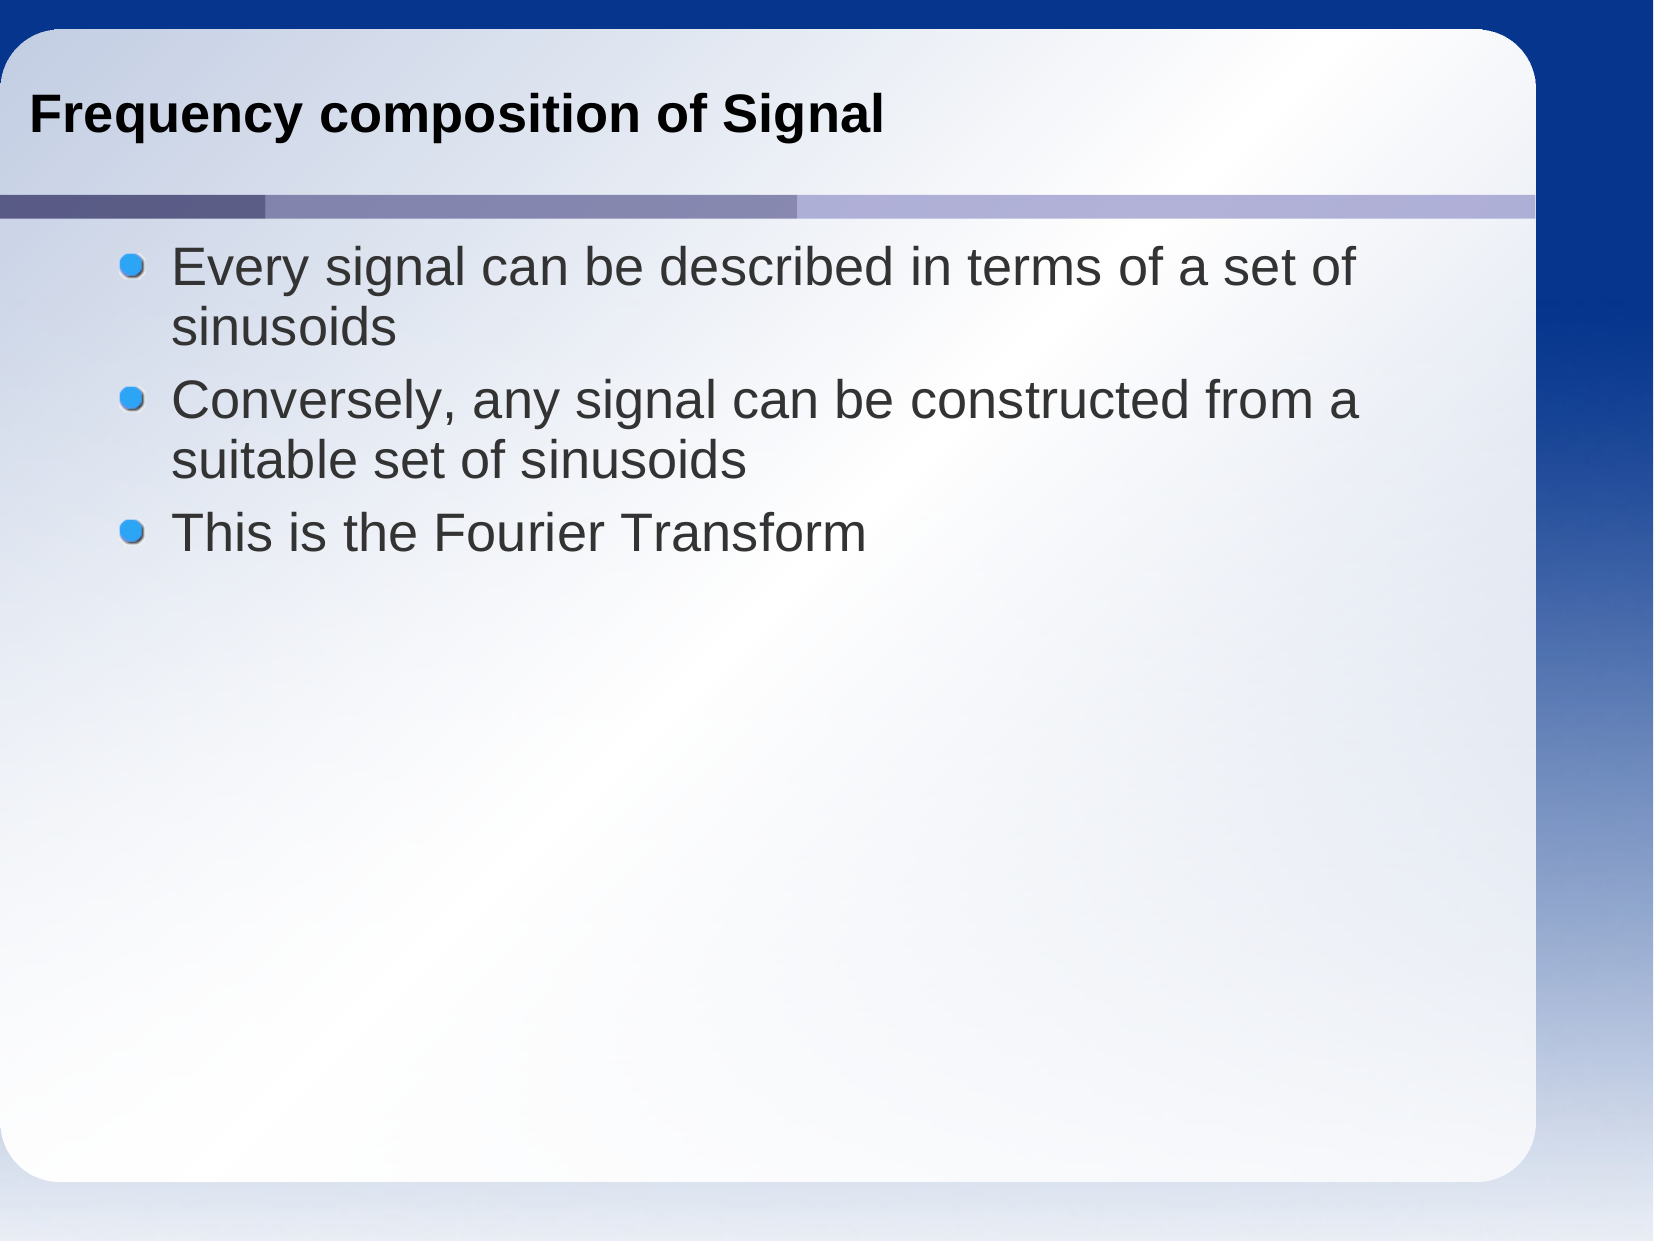

# Frequency composition of Signal
Every signal can be described in terms of a set of sinusoids
Conversely, any signal can be constructed from a suitable set of sinusoids
This is the Fourier Transform